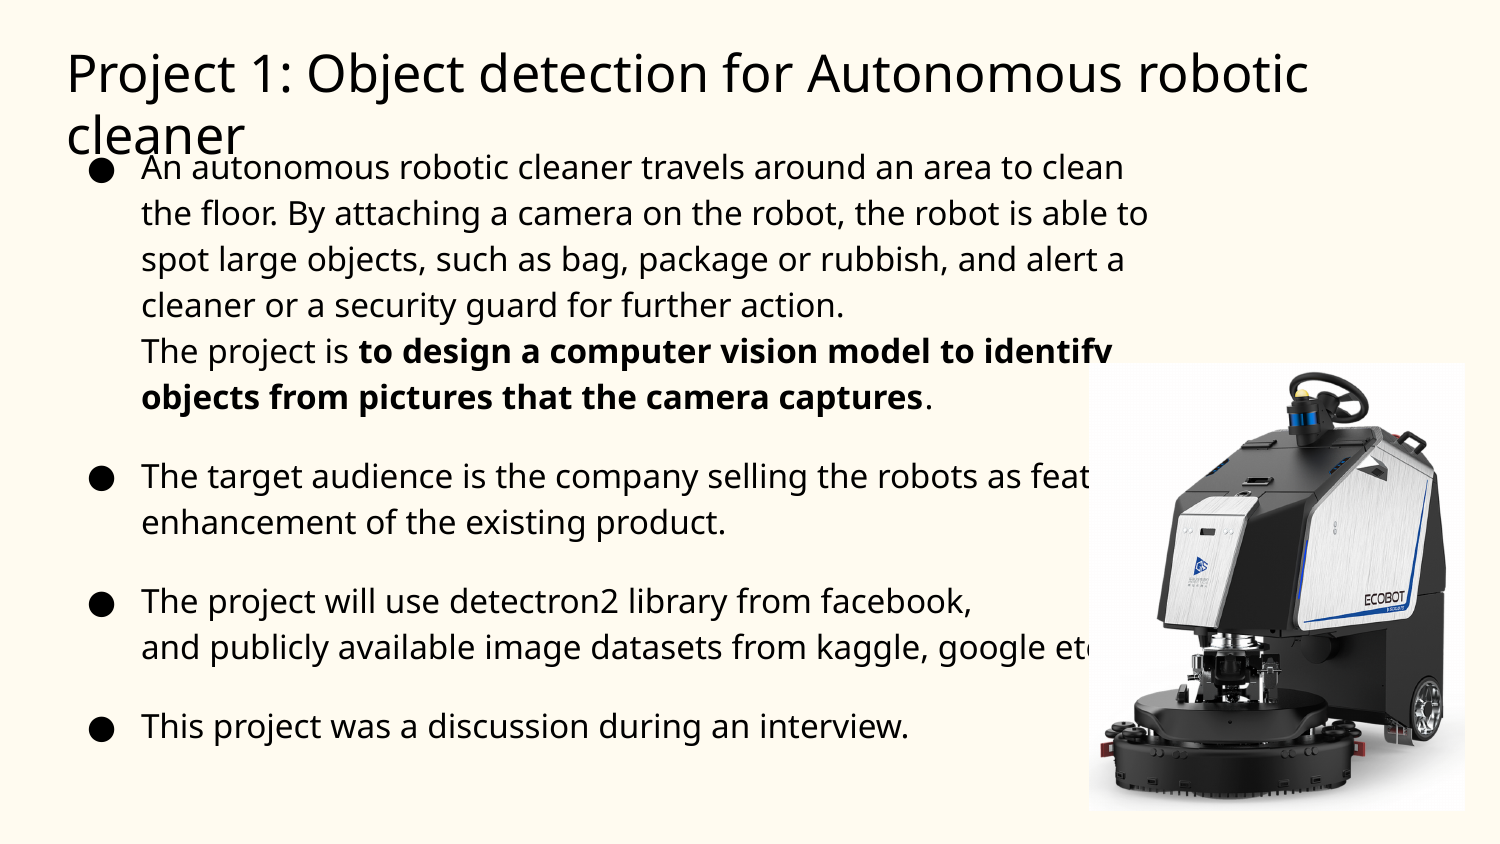

# Project 1: Object detection for Autonomous robotic cleaner
An autonomous robotic cleaner travels around an area to clean the floor. By attaching a camera on the robot, the robot is able to spot large objects, such as bag, package or rubbish, and alert a cleaner or a security guard for further action.
The project is to design a computer vision model to identify objects from pictures that the camera captures.
The target audience is the company selling the robots as feature
enhancement of the existing product.
The project will use detectron2 library from facebook,
and publicly available image datasets from kaggle, google etc.
This project was a discussion during an interview.